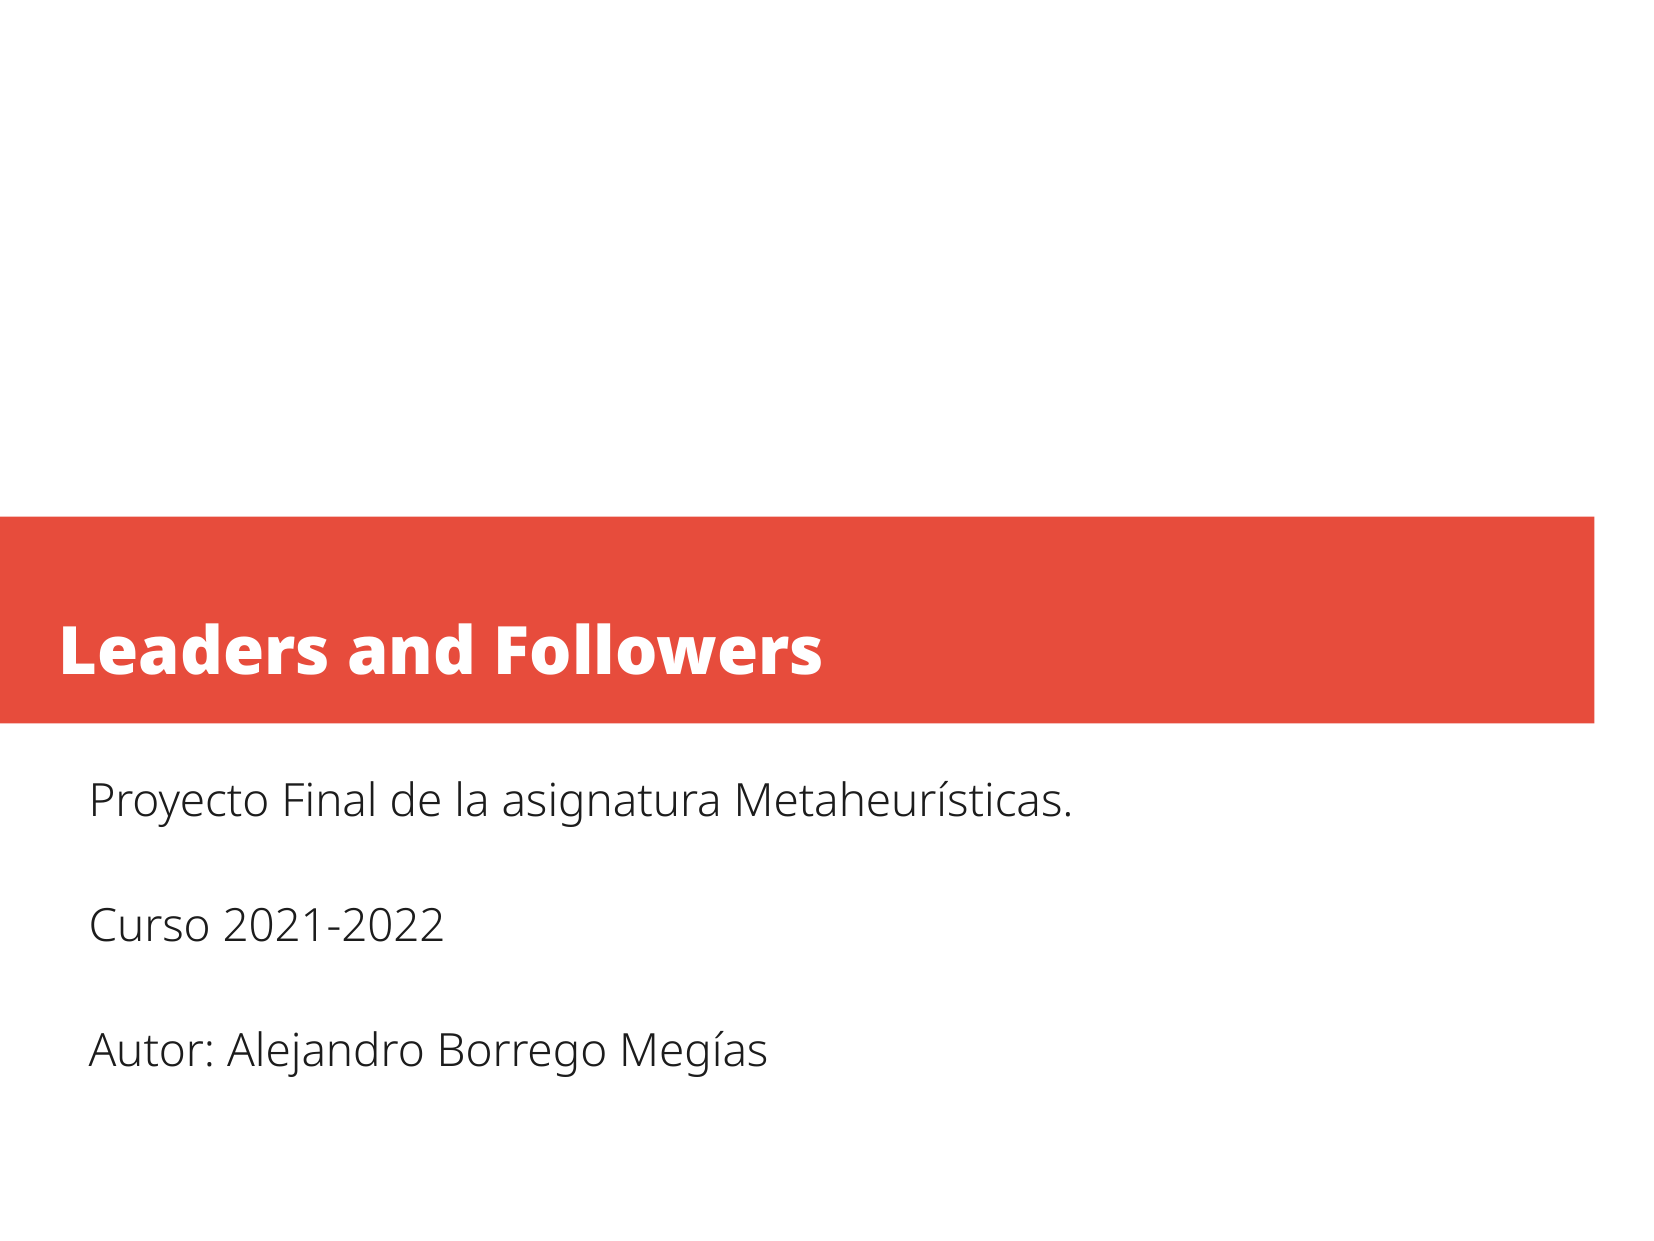

# Leaders and Followers
Proyecto Final de la asignatura Metaheurísticas.
Curso 2021-2022
Autor: Alejandro Borrego Megías